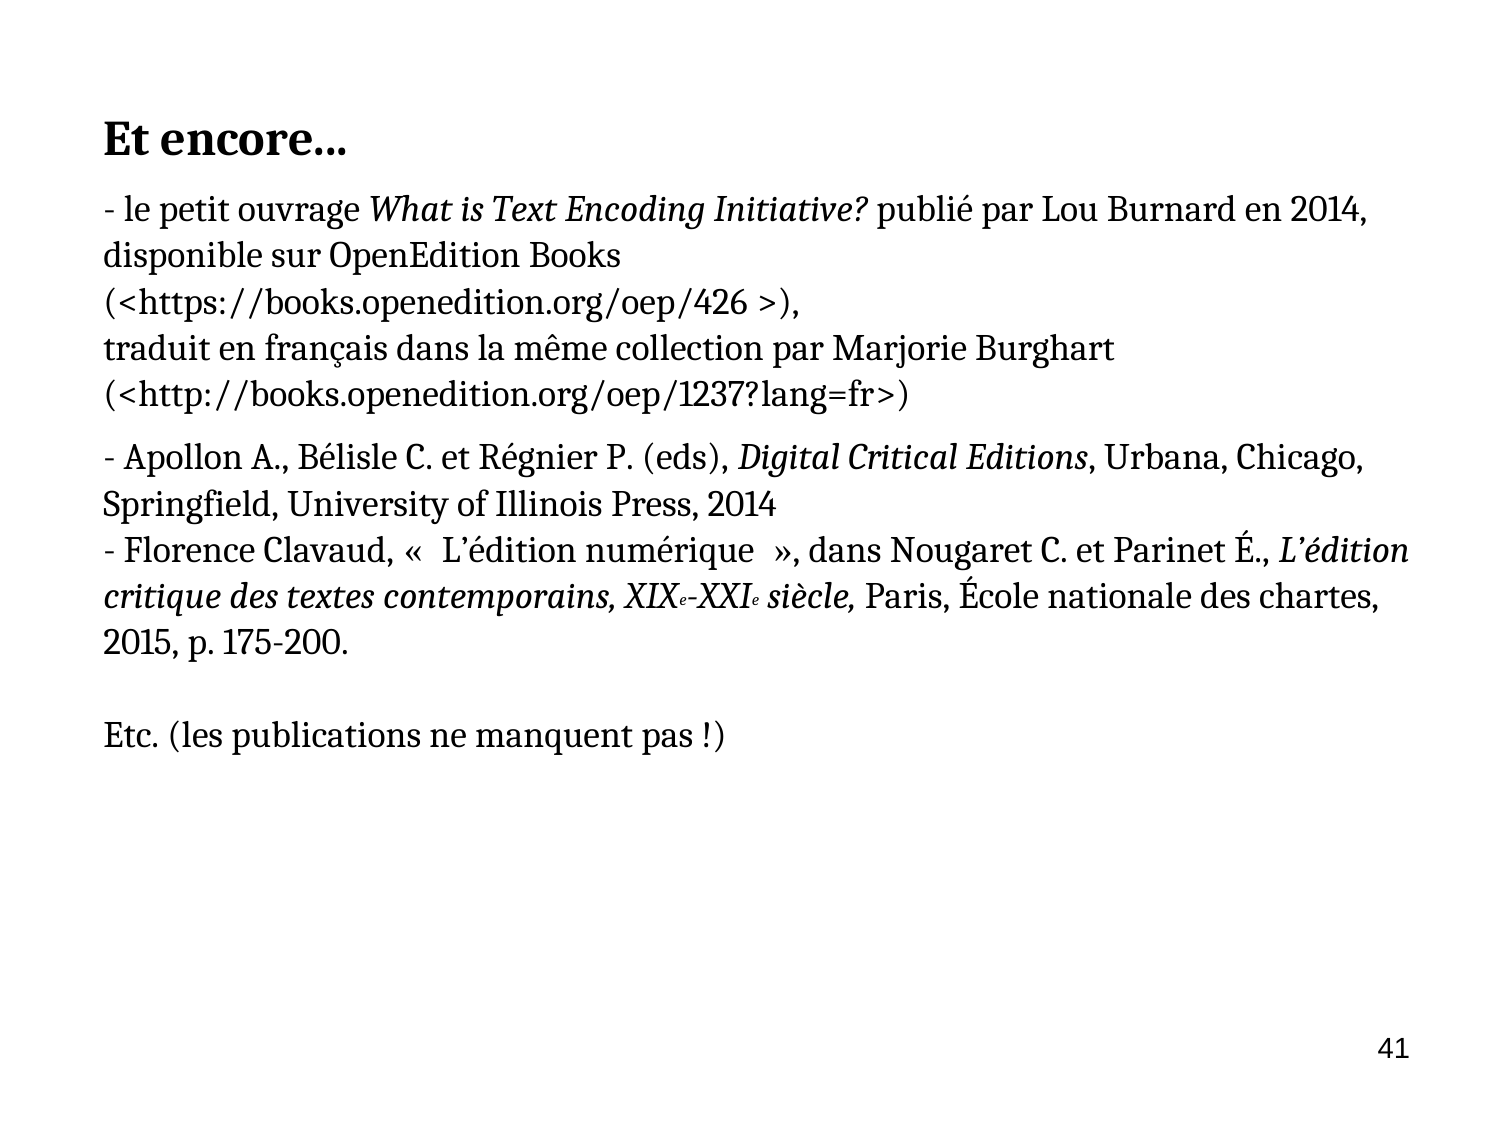

# Et encore...
- le petit ouvrage What is Text Encoding Initiative? publié par Lou Burnard en 2014, disponible sur OpenEdition Books
(<https://books.openedition.org/oep/426 >),
traduit en français dans la même collection par Marjorie Burghart
(<http://books.openedition.org/oep/1237?lang=fr>)
- Apollon A., Bélisle C. et Régnier P. (eds), Digital Critical Editions, Urbana, Chicago, Springfield, University of Illinois Press, 2014
- Florence Clavaud, «  L’édition numérique  », dans Nougaret C. et Parinet É., L’édition critique des textes contemporains, XIXe-XXIe siècle, Paris, École nationale des chartes, 2015, p. 175-200.
Etc. (les publications ne manquent pas !)